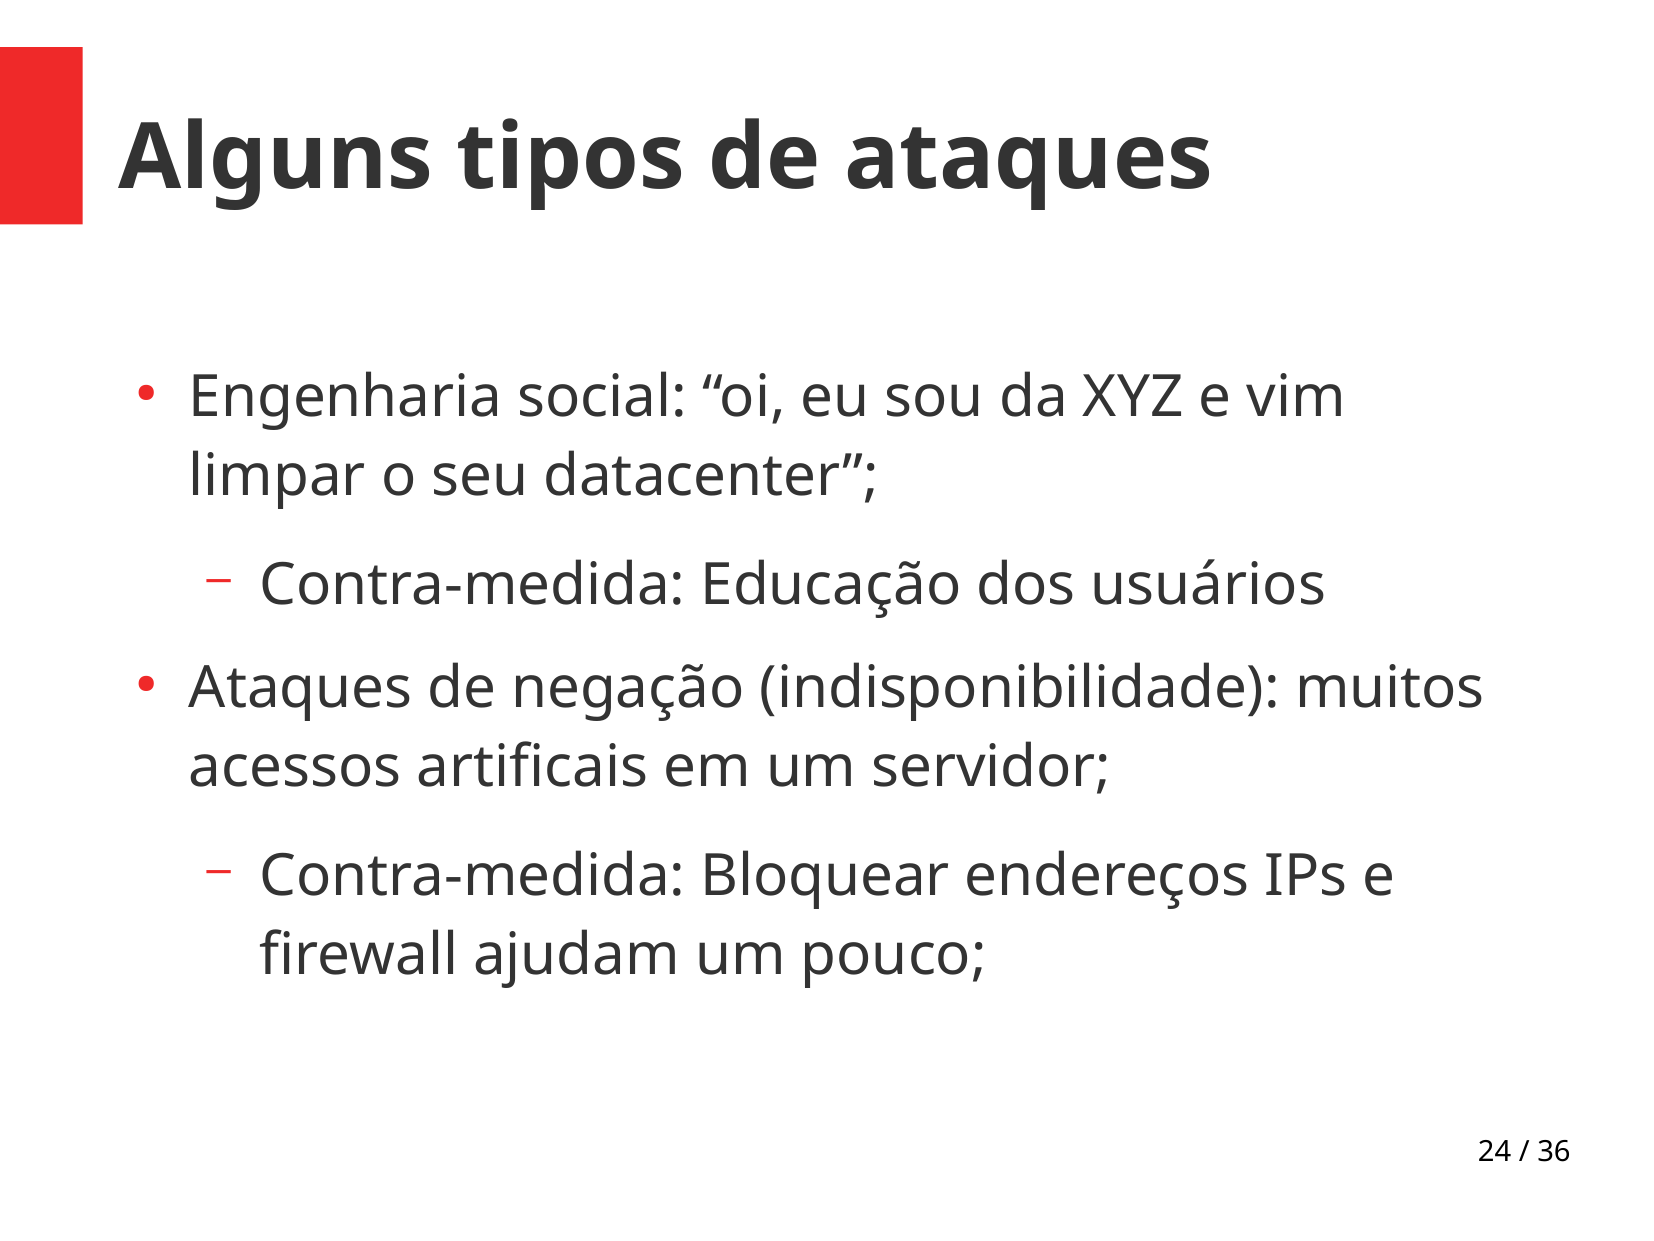

# Alguns tipos de ataques
Engenharia social: “oi, eu sou da XYZ e vim limpar o seu datacenter”;
Contra-medida: Educação dos usuários
Ataques de negação (indisponibilidade): muitos acessos artificais em um servidor;
Contra-medida: Bloquear endereços IPs e firewall ajudam um pouco;
24